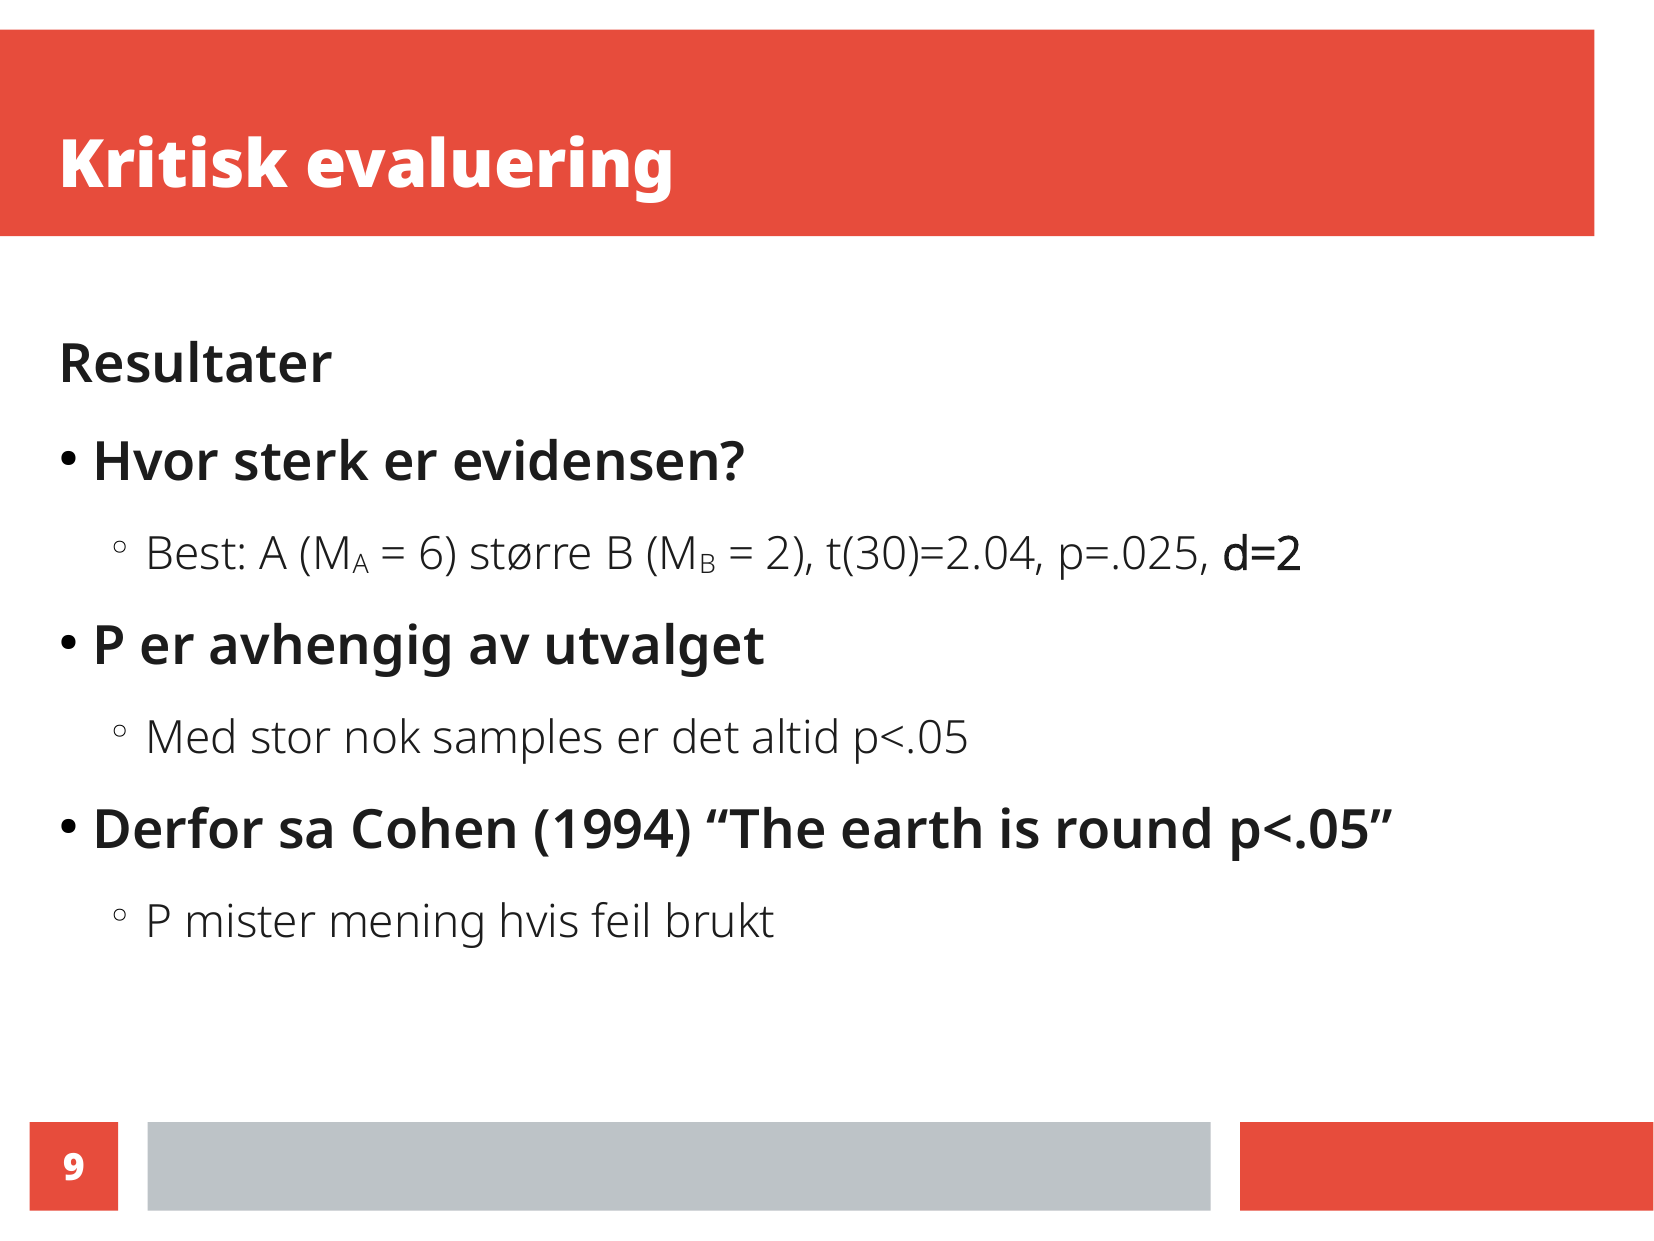

# Kritisk evaluering
Resultater
 Hvor sterk er evidensen?
 Best: A (MA = 6) større B (MB = 2), t(30)=2.04, p=.025, d=2
 P er avhengig av utvalget
 Med stor nok samples er det altid p<.05
 Derfor sa Cohen (1994) “The earth is round p<.05”
 P mister mening hvis feil brukt
9